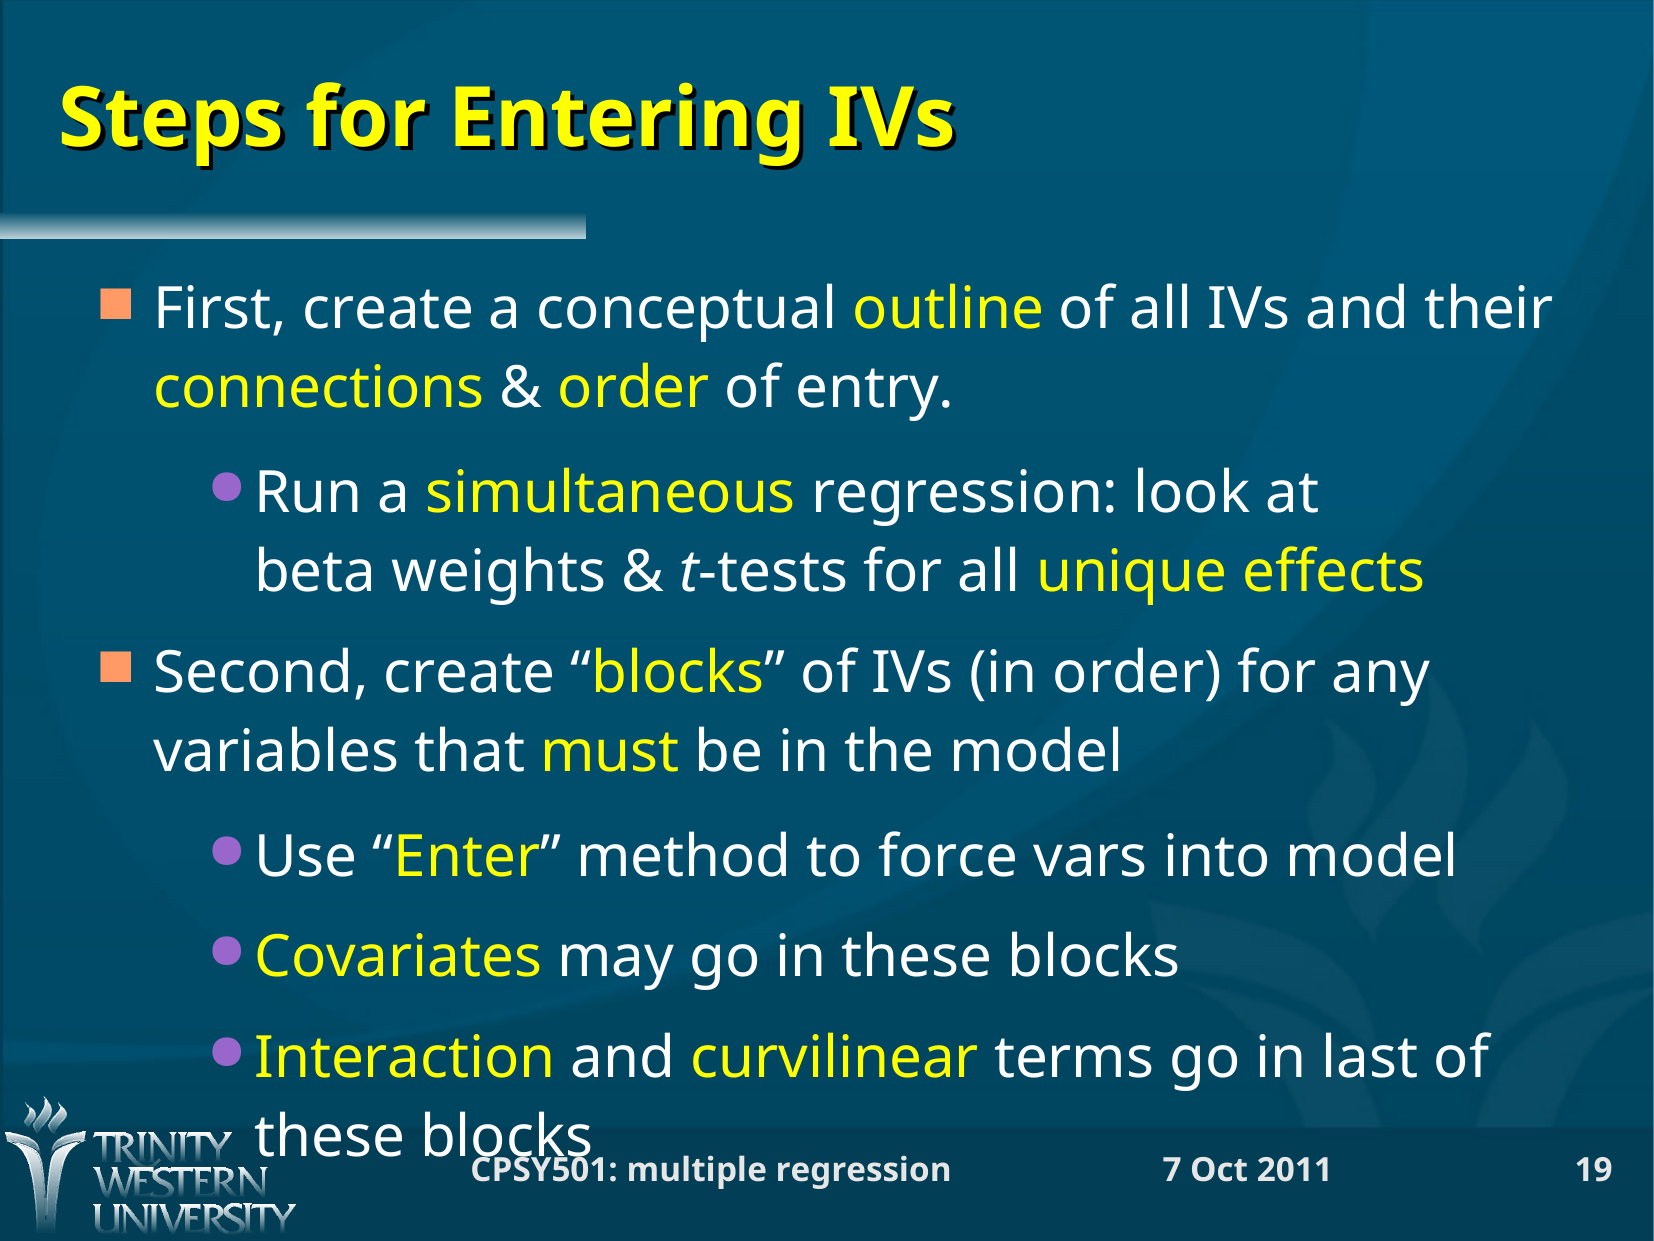

# Steps for Entering IVs
First, create a conceptual outline of all IVs and their connections & order of entry.
Run a simultaneous regression: look at
beta weights & t-tests for all unique effects
Second, create “blocks” of IVs (in order) for any variables that must be in the model
Use “Enter” method to force vars into model
Covariates may go in these blocks
Interaction and curvilinear terms go in last of these blocks
CPSY501: multiple regression
7 Oct 2011
19